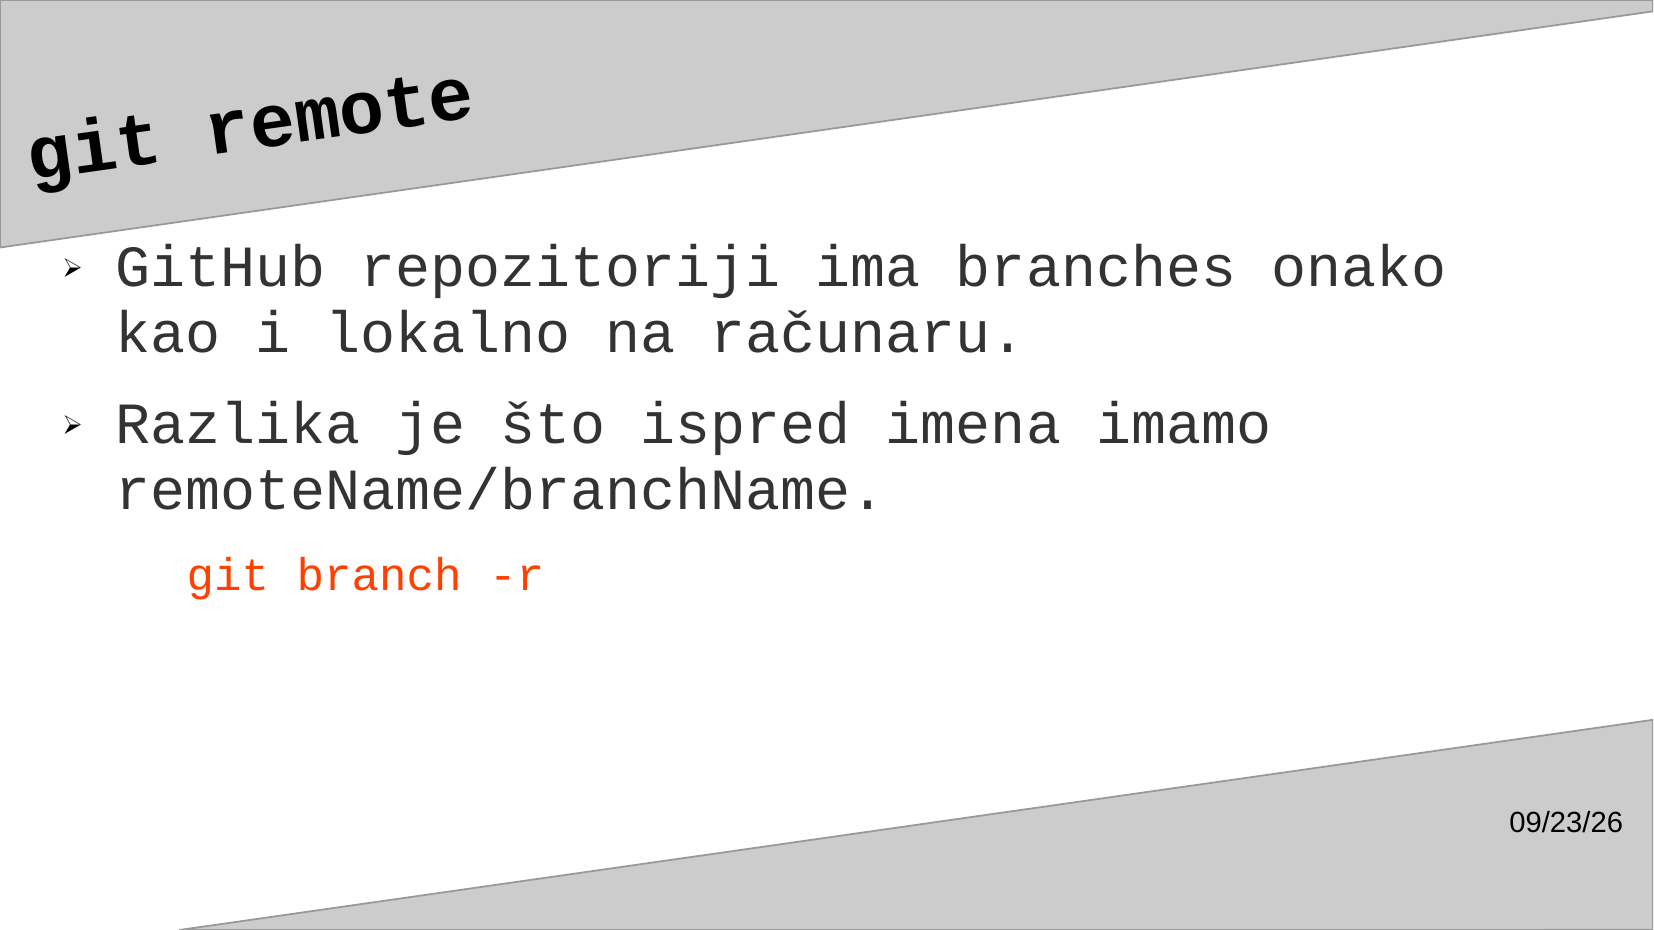

# git remote
GitHub repozitoriji ima branches onako kao i lokalno na računaru.
Razlika je što ispred imena imamo remoteName/branchName.
git branch -r
102